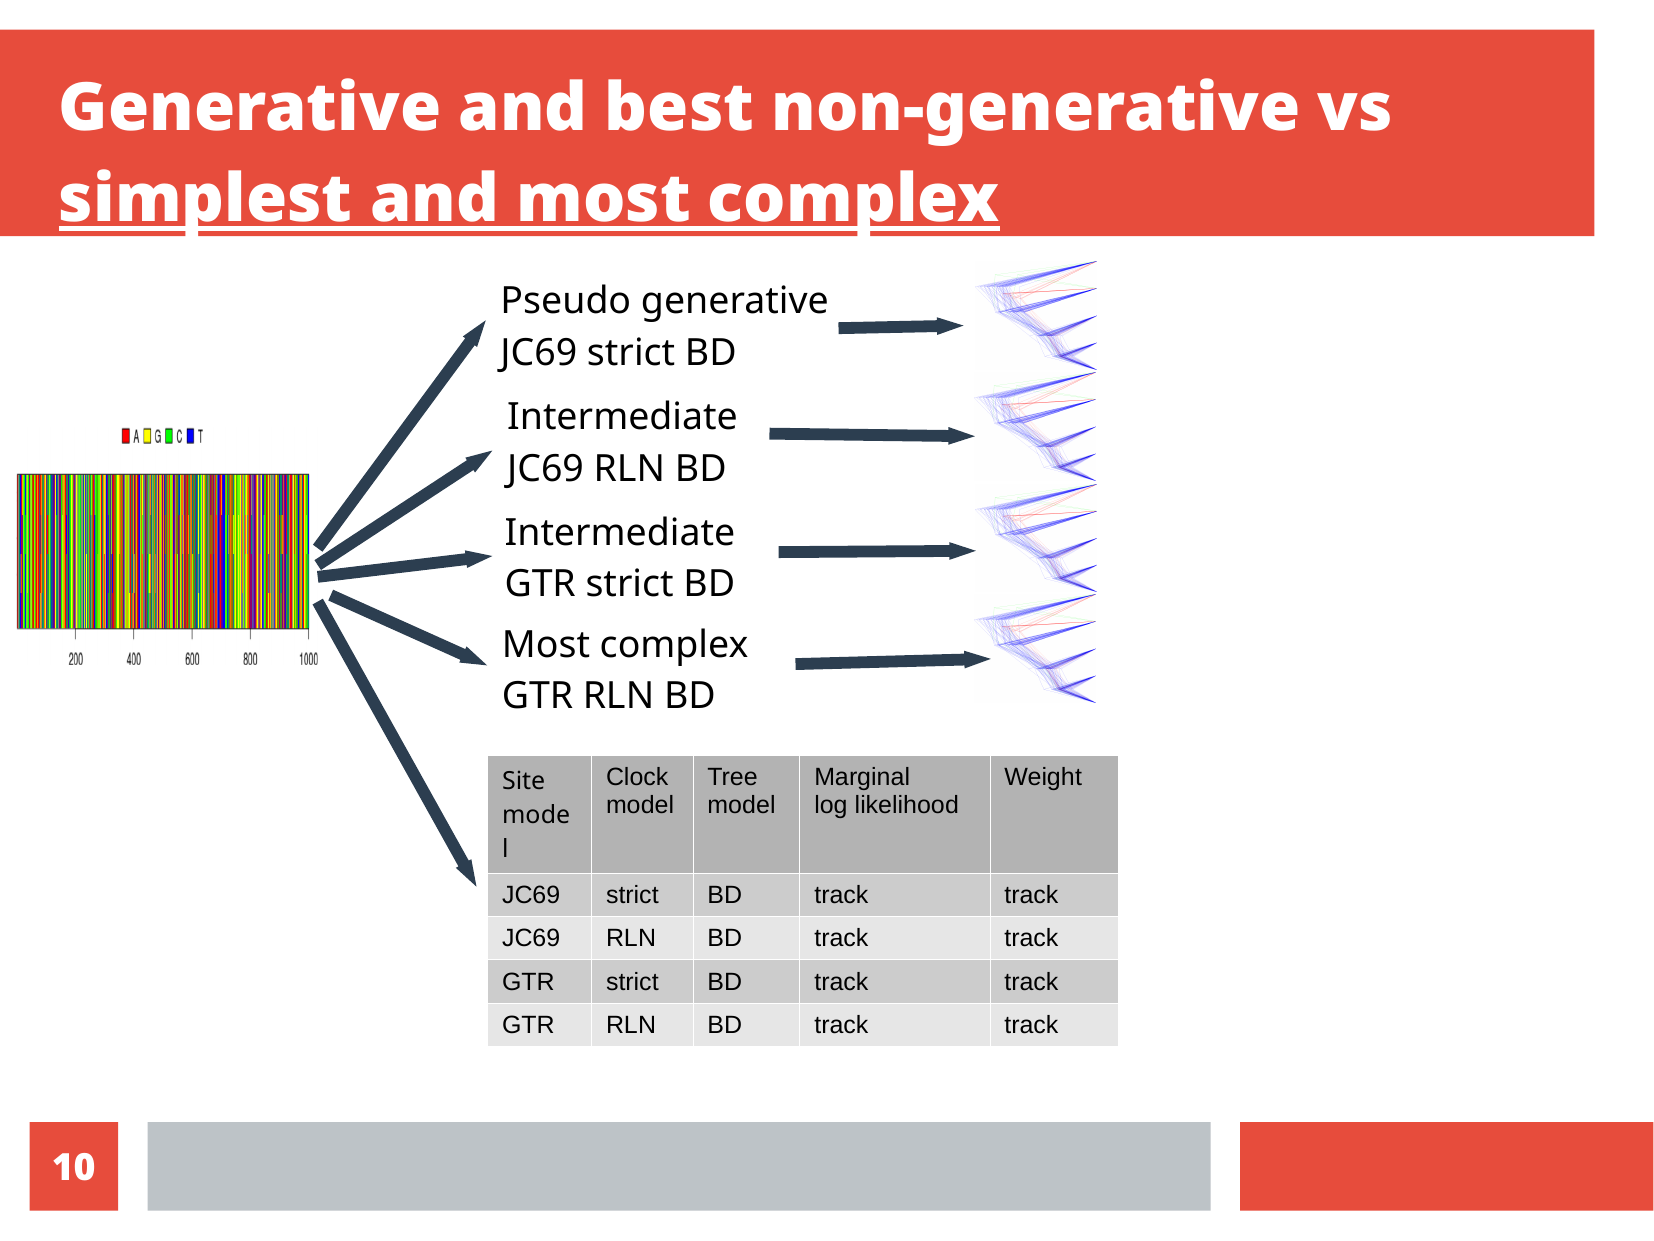

# Generative and best non-generative vs simplest and most complex
Pseudo generative
JC69 strict BD
Intermediate
JC69 RLN BD
Intermediate
GTR strict BD
Most complex
GTR RLN BD
| Site model | Clock model | Tree model | Marginal log likelihood | Weight |
| --- | --- | --- | --- | --- |
| JC69 | strict | BD | track | track |
| JC69 | RLN | BD | track | track |
| GTR | strict | BD | track | track |
| GTR | RLN | BD | track | track |
10